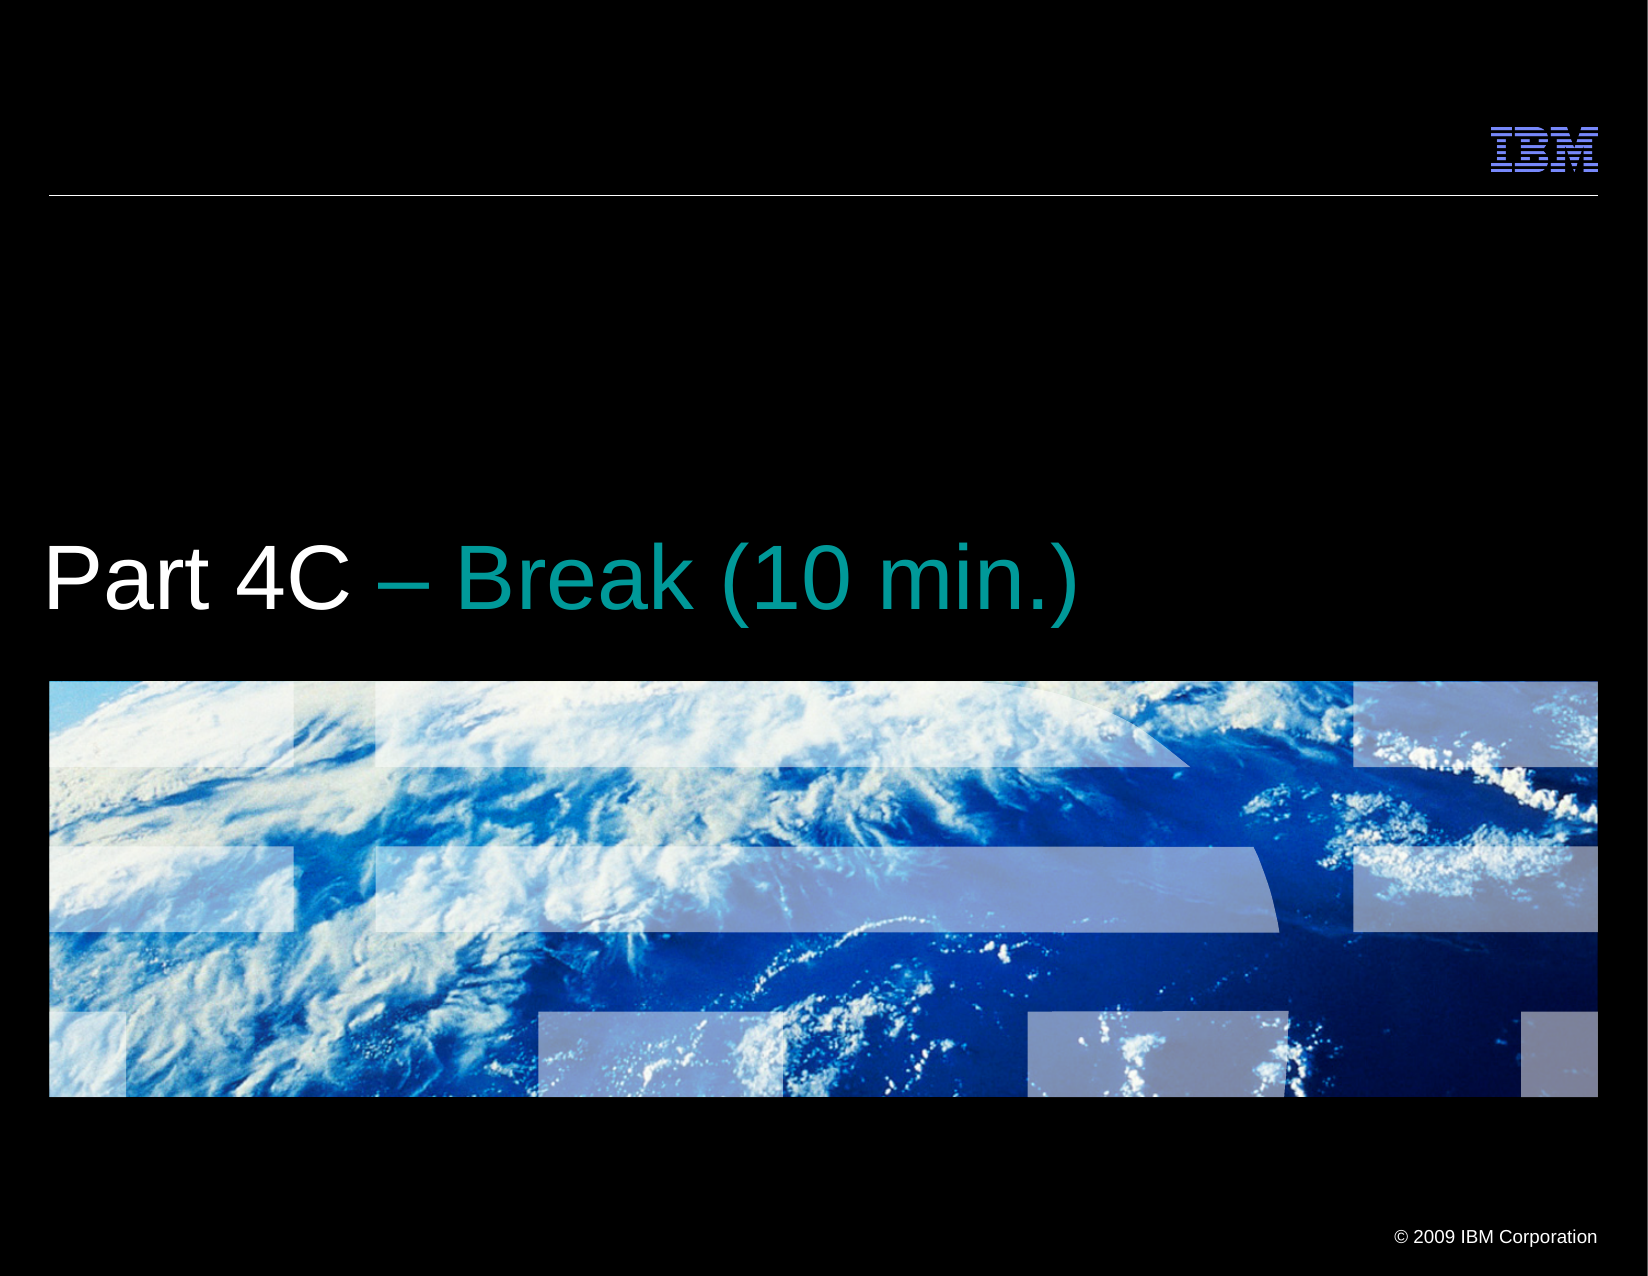

# Part 4C – Break (10 min.)